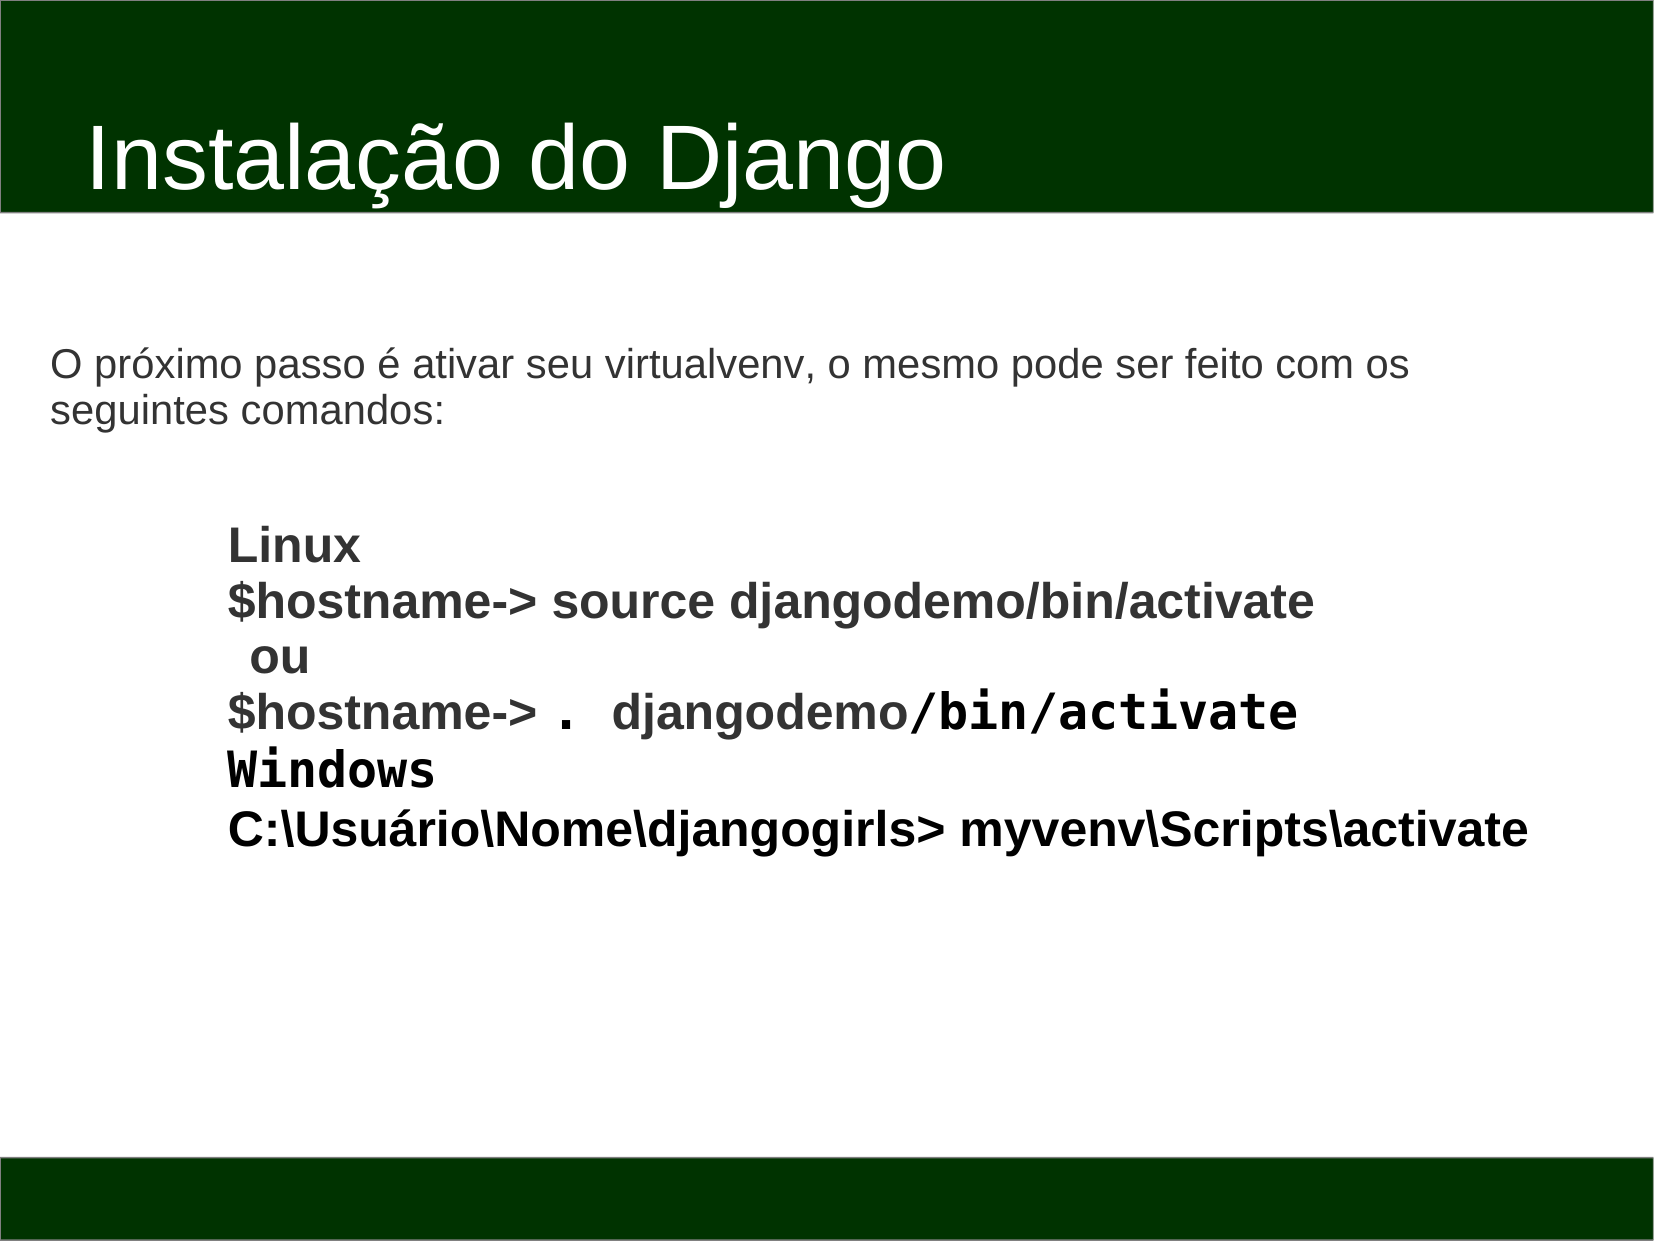

Instalação do Django
O próximo passo é ativar seu virtualvenv, o mesmo pode ser feito com os
seguintes comandos:
	Linux
	$hostname-> source djangodemo/bin/activate
 ou
	$hostname-> . djangodemo/bin/activate
	Windows
	C:\Usuário\Nome\djangogirls> myvenv\Scripts\activate